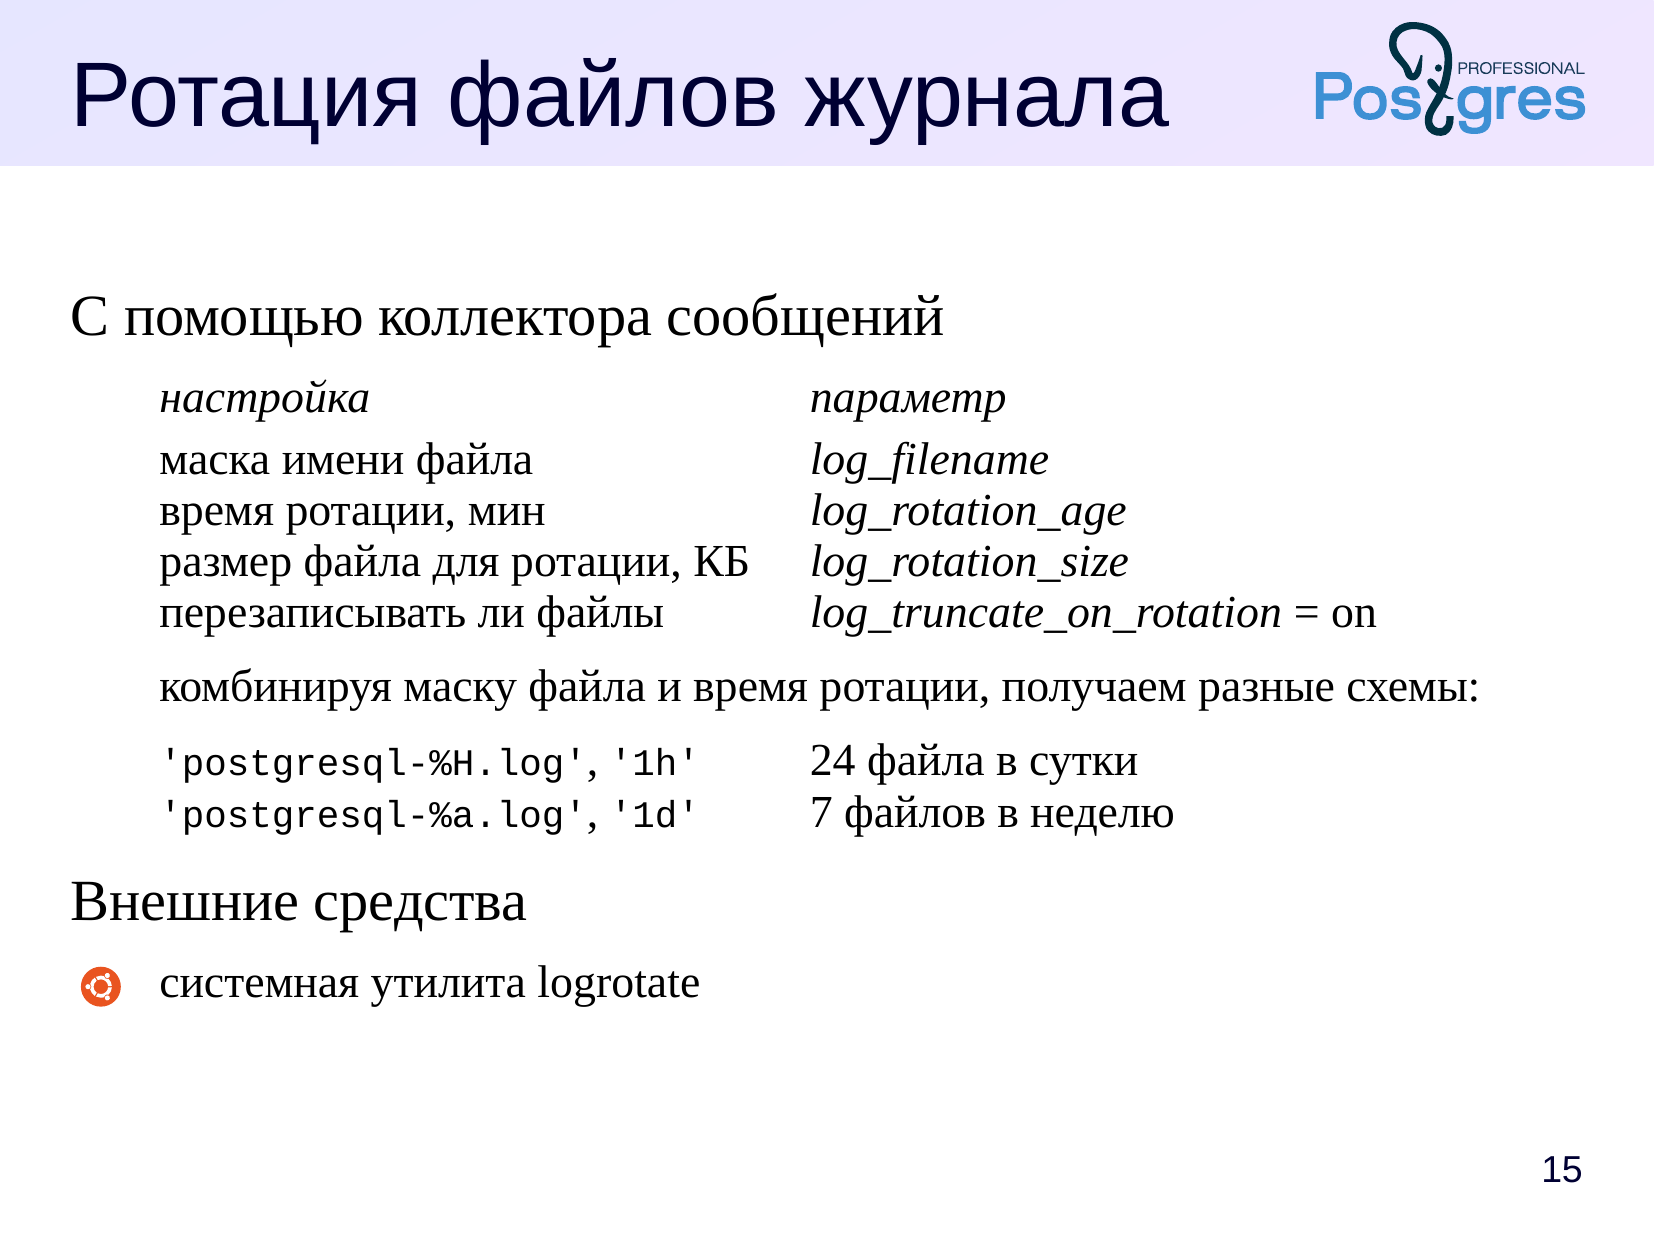

# Ротация файлов журнала
С помощью коллектора сообщений
настройка	параметр
маска имени файла	log_filename
время ротации, мин	log_rotation_age
размер файла для ротации, КБ	log_rotation_size
перезаписывать ли файлы	log_truncate_on_rotation = on
комбинируя маску файла и время ротации, получаем разные схемы:
'postgresql-%H.log', '1h'	24 файла в сутки
'postgresql-%a.log', '1d'	7 файлов в неделю
Внешние средства
системная утилита logrotate